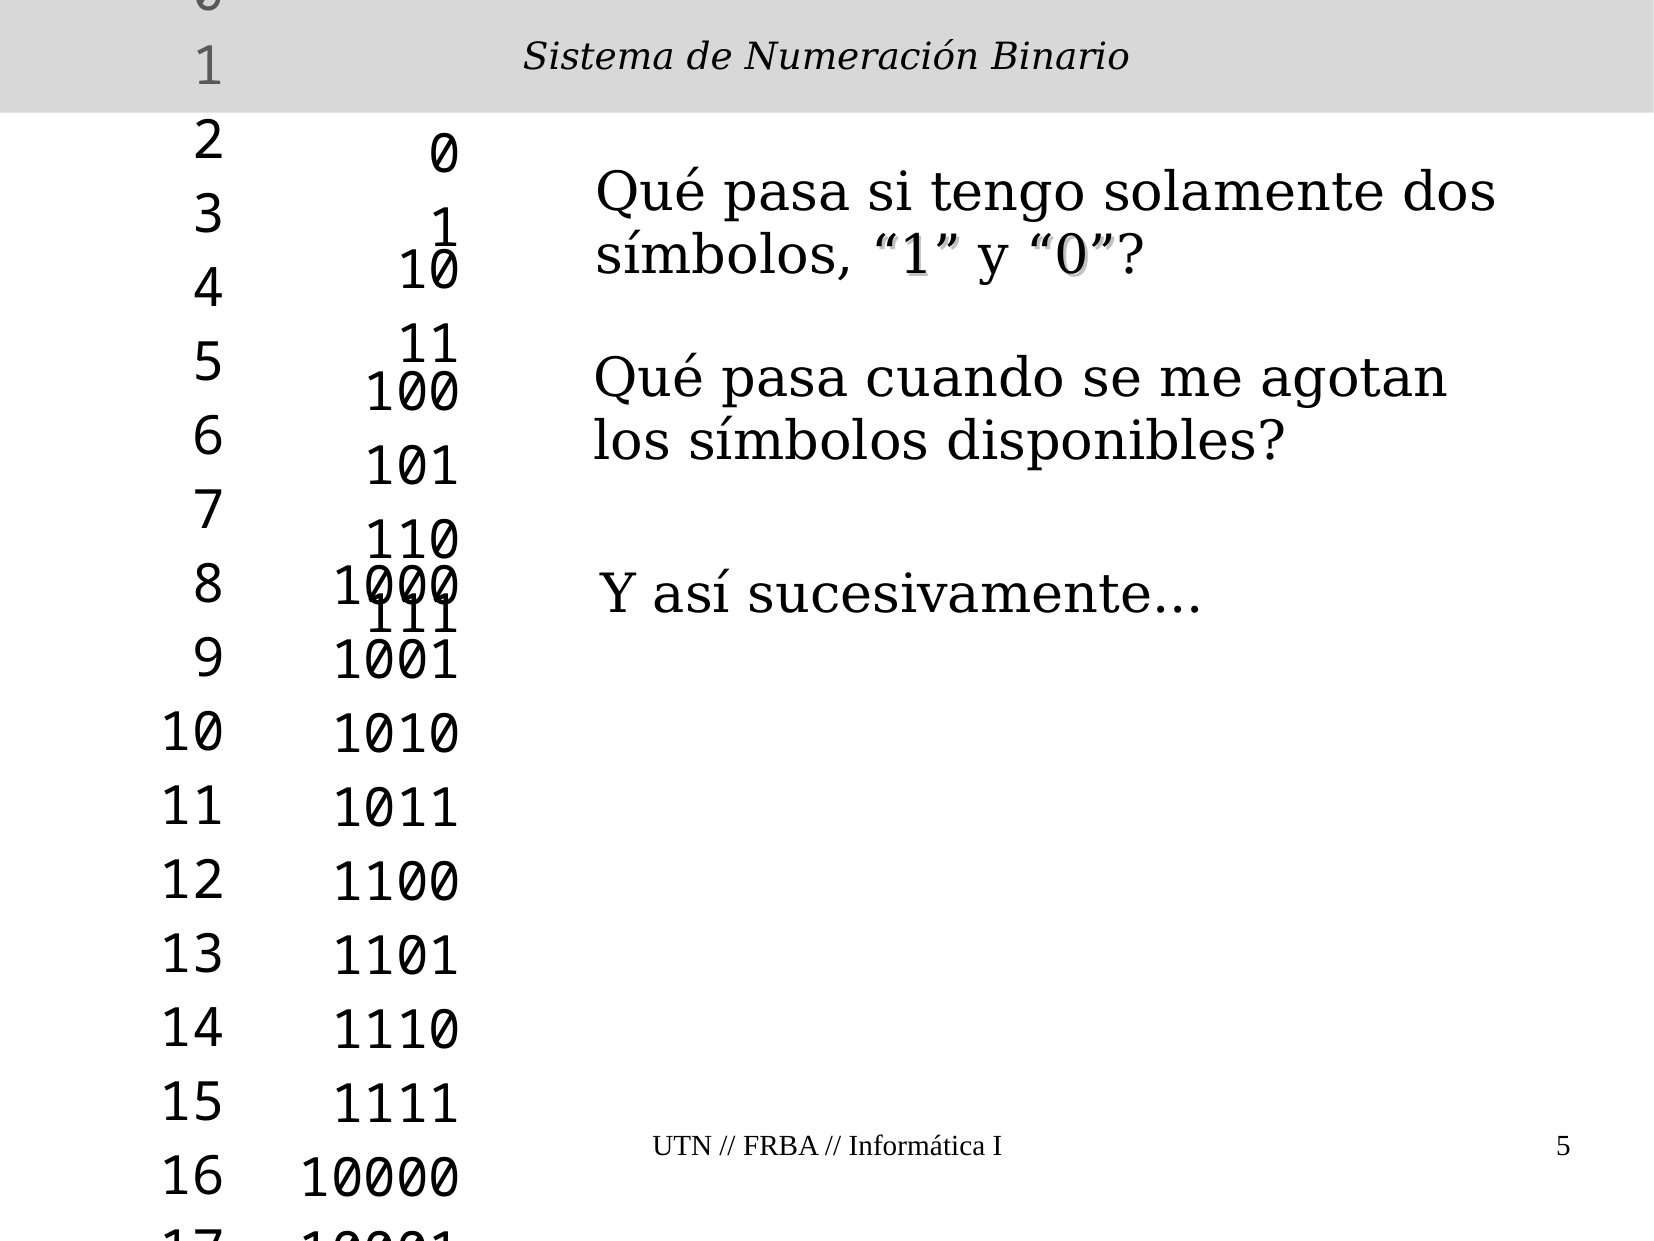

Sistema de Numeración Binario
# 0 1 2 3 4 5 6 7 8 9 10 11 12 13 14 15 16 17
1000
1001
1010
1011
1100
1101
1110
1111
10000
10001
100
101
110
111
10
11
0
1
Qué pasa si tengo solamente dos símbolos, “1” y “0”?
Qué pasa cuando se me agotan los símbolos disponibles?
Y así sucesivamente...
UTN // FRBA // Informática I
5